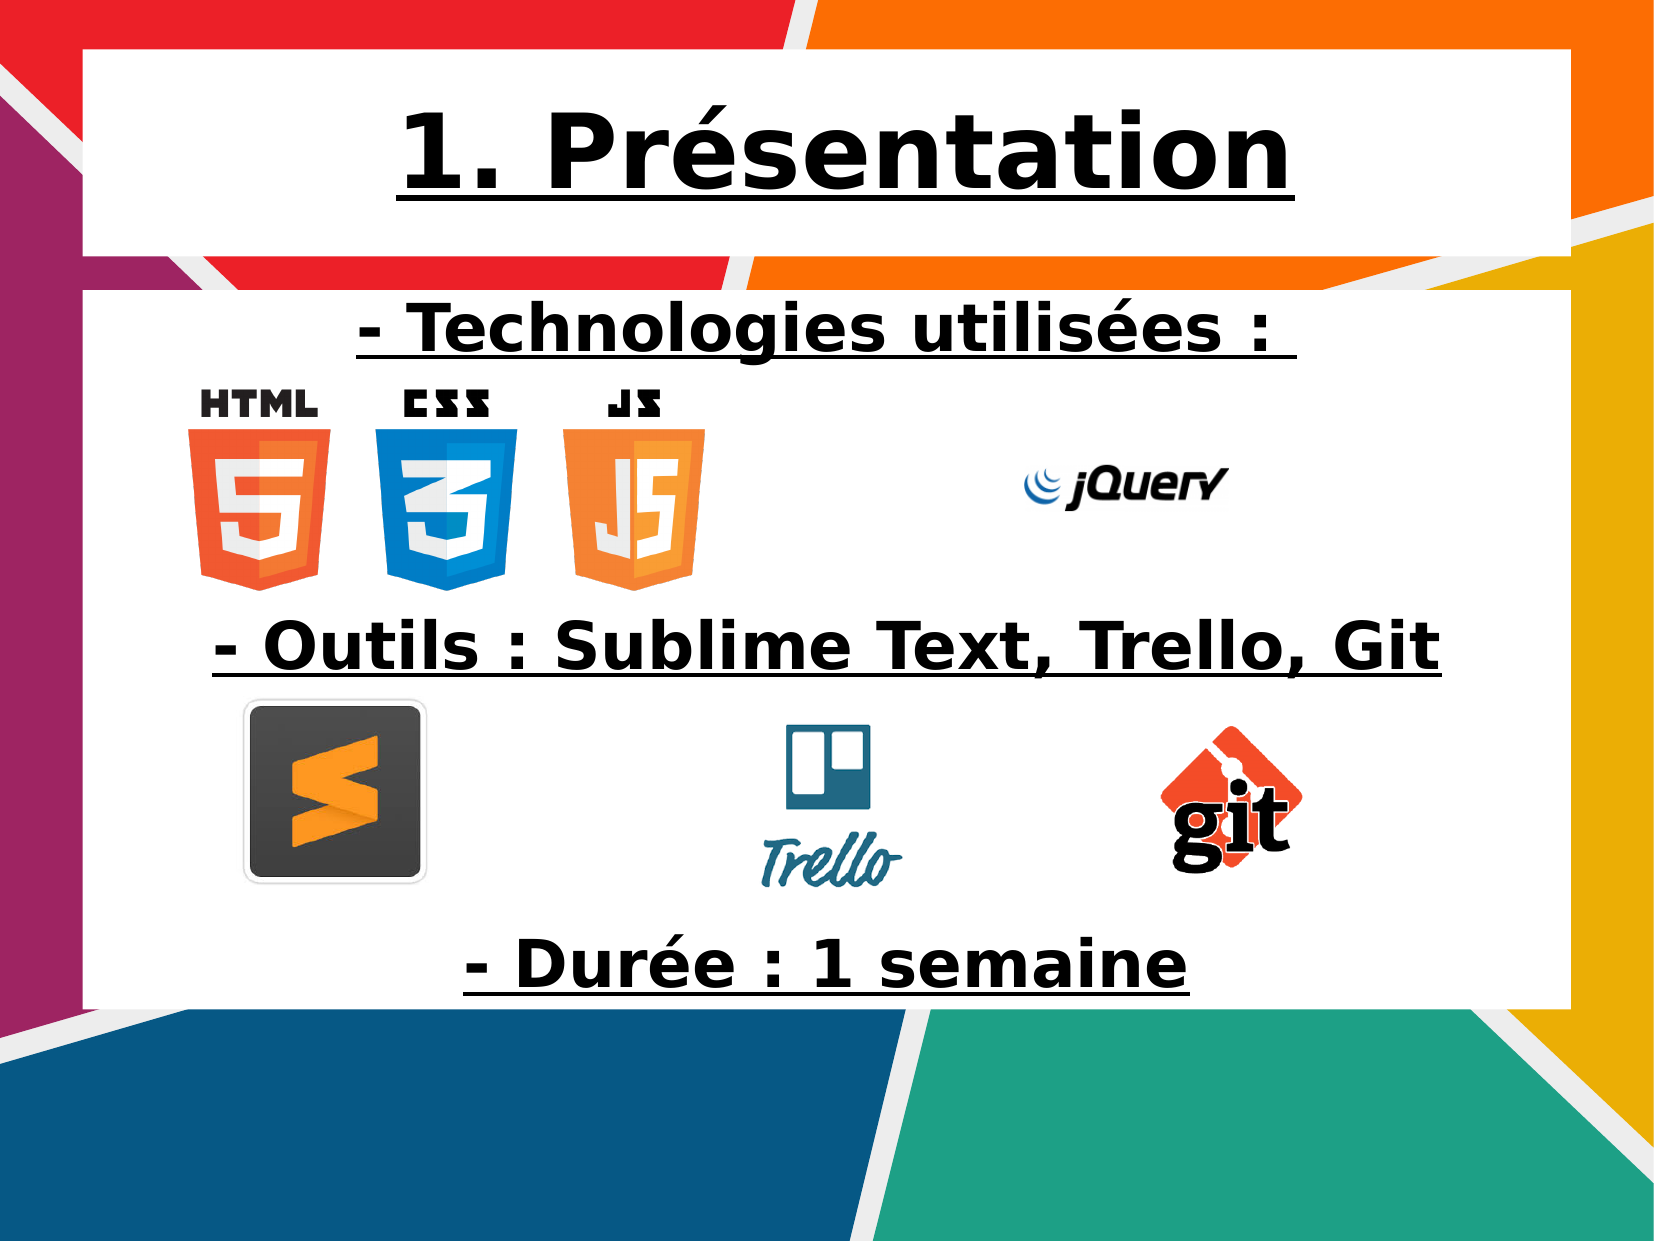

# 1. Présentation
- Technologies utilisées :
- Outils : Sublime Text, Trello, Git
- Durée : 1 semaine